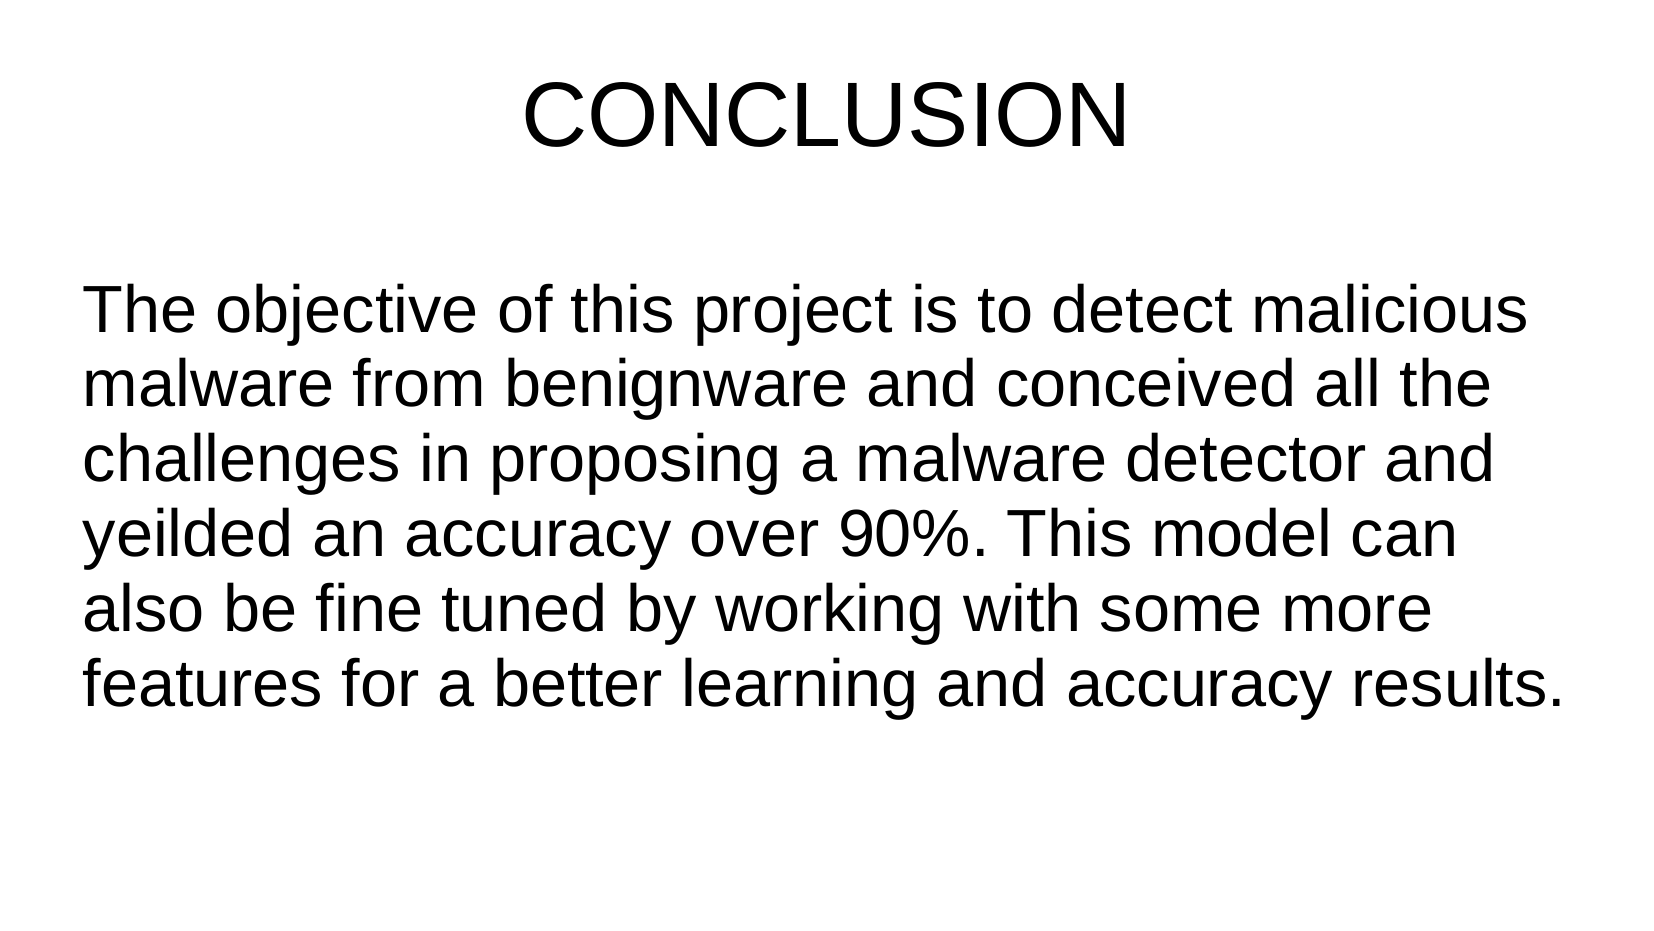

# CONCLUSION
The objective of this project is to detect malicious malware from benignware and conceived all the challenges in proposing a malware detector and yeilded an accuracy over 90%. This model can also be fine tuned by working with some more features for a better learning and accuracy results.